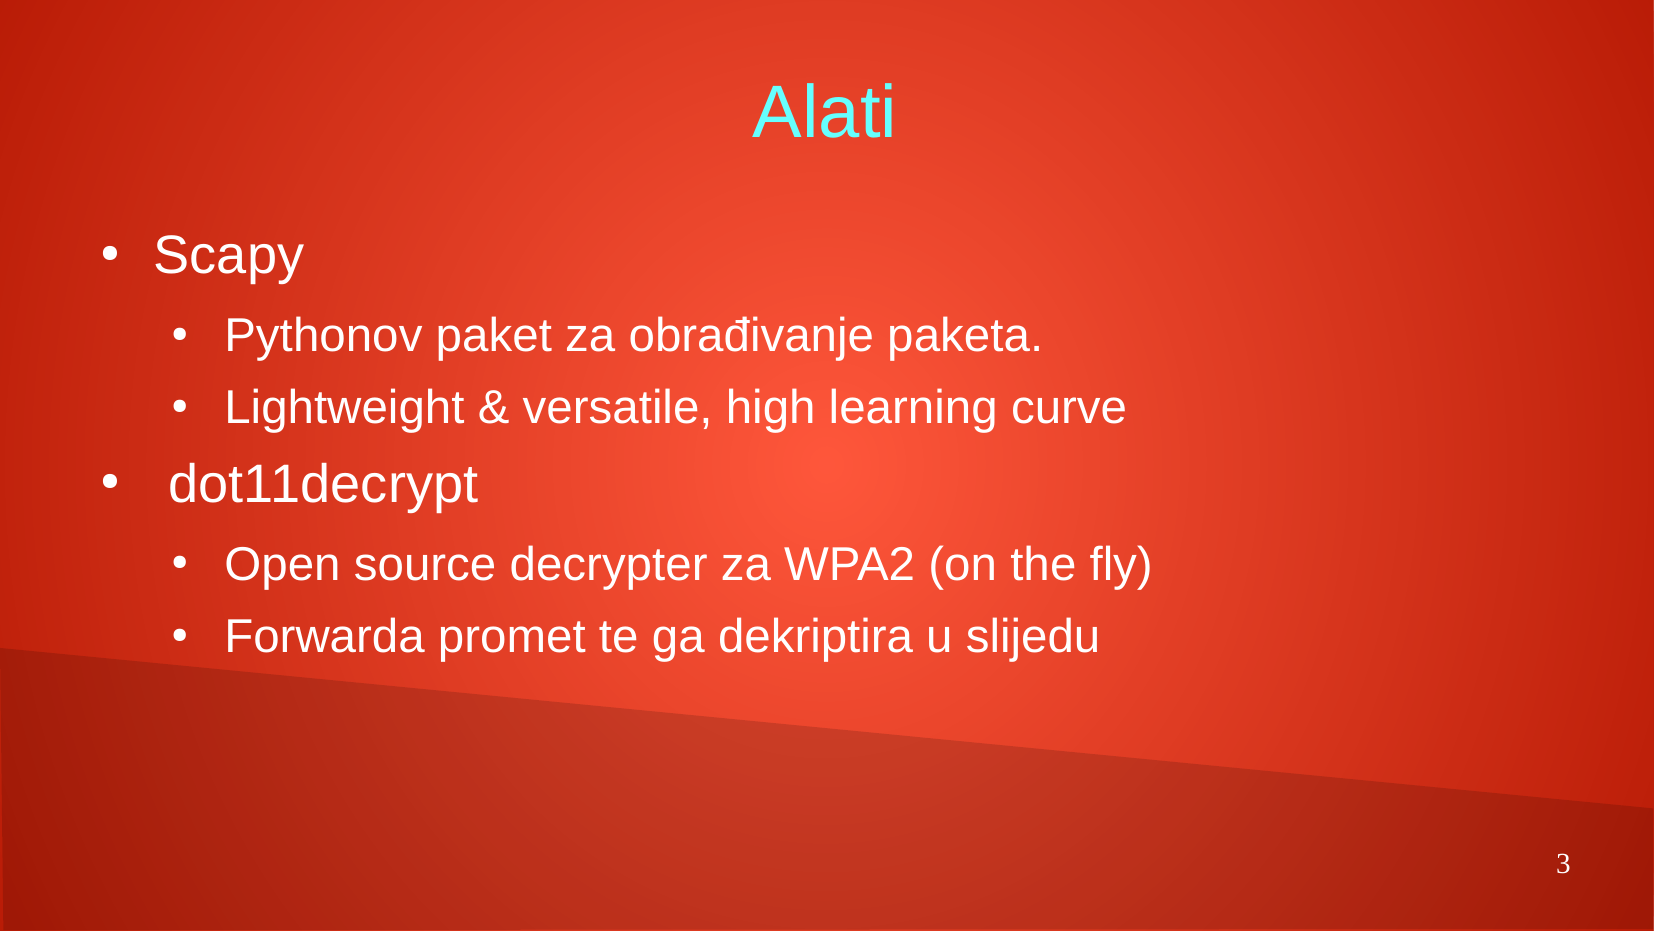

# Alati
Scapy
Pythonov paket za obrađivanje paketa.
Lightweight & versatile, high learning curve
 dot11decrypt
Open source decrypter za WPA2 (on the fly)
Forwarda promet te ga dekriptira u slijedu
3